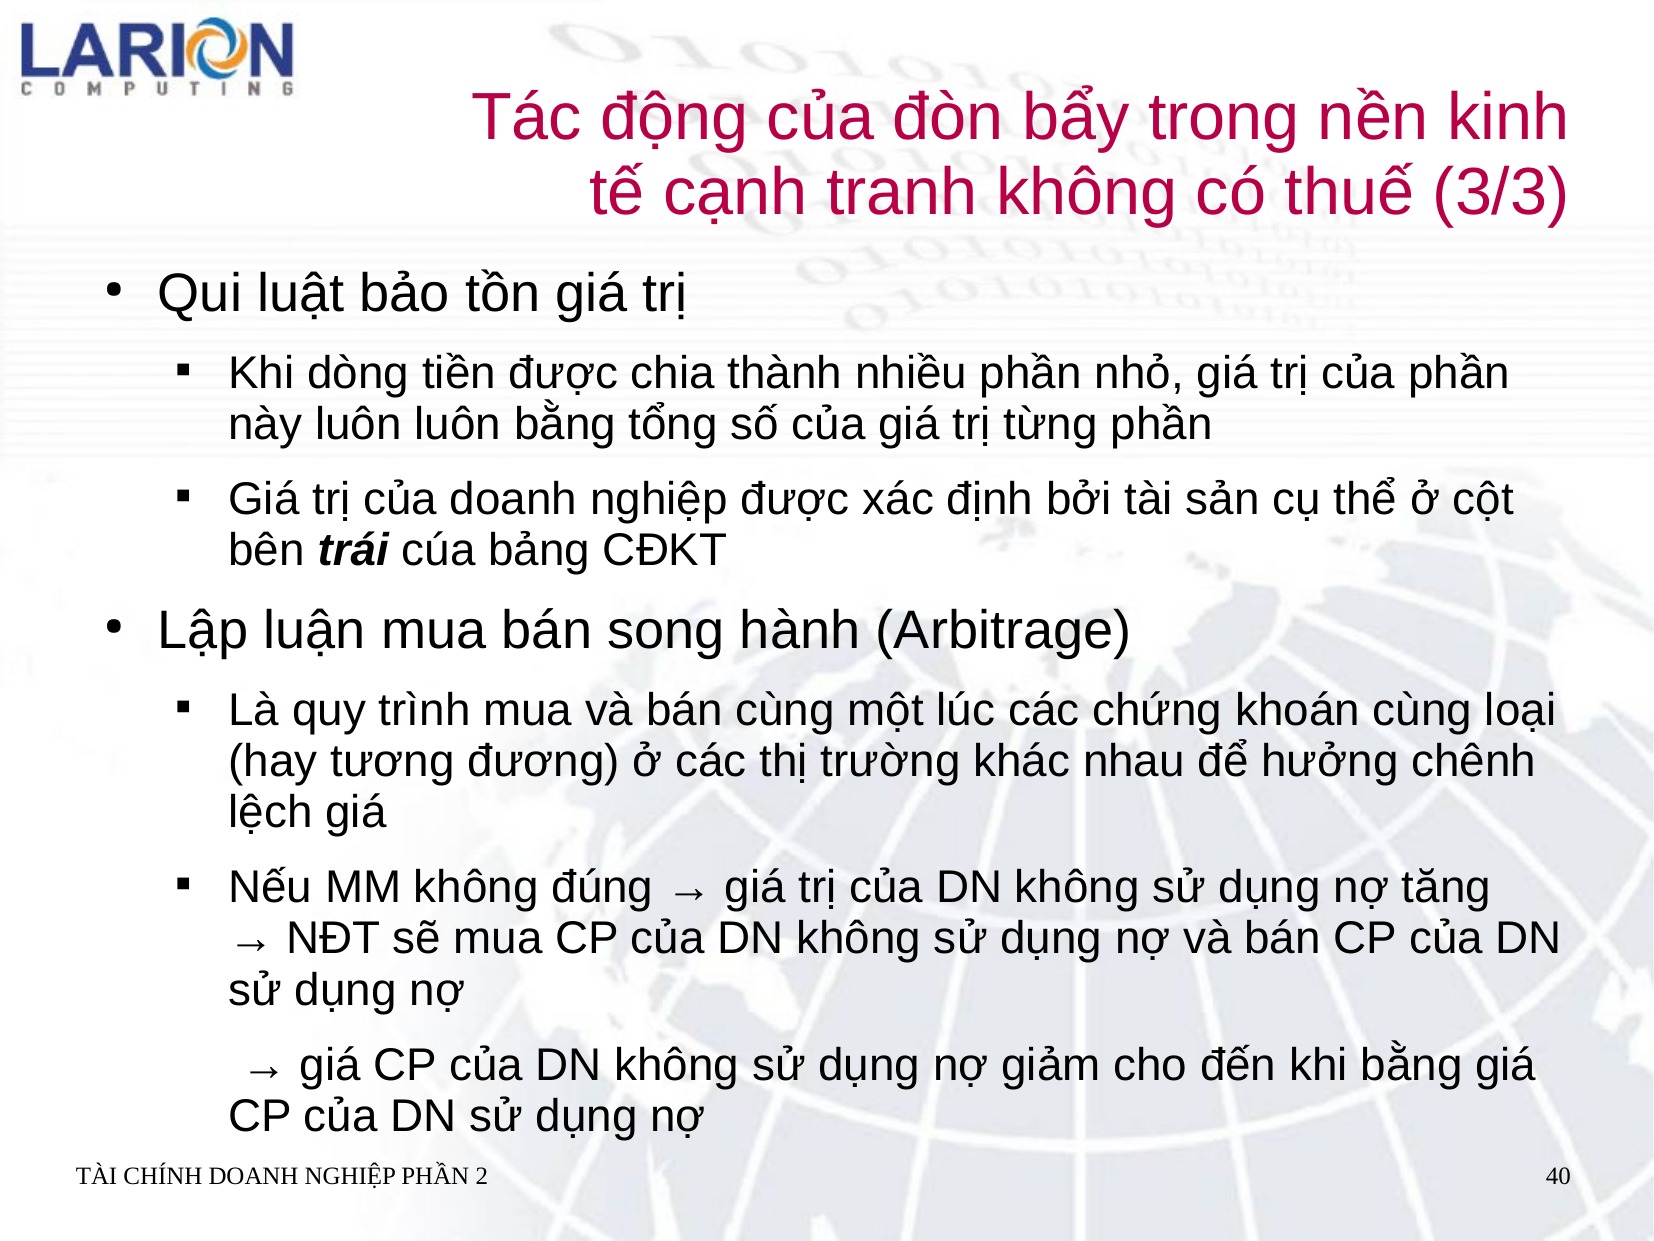

# Tác động của đòn bẩy trong nền kinh tế cạnh tranh không có thuế (3/3)
Qui luật bảo tồn giá trị
Khi dòng tiền được chia thành nhiều phần nhỏ, giá trị của phần này luôn luôn bằng tổng số của giá trị từng phần
Giá trị của doanh nghiệp được xác định bởi tài sản cụ thể ở cột bên trái cúa bảng CĐKT
Lập luận mua bán song hành (Arbitrage)
Là quy trình mua và bán cùng một lúc các chứng khoán cùng loại (hay tương đương) ở các thị trường khác nhau để hưởng chênh lệch giá
Nếu MM không đúng → giá trị của DN không sử dụng nợ tăng → NĐT sẽ mua CP của DN không sử dụng nợ và bán CP của DN sử dụng nợ
 → giá CP của DN không sử dụng nợ giảm cho đến khi bằng giá CP của DN sử dụng nợ
TÀI CHÍNH DOANH NGHIỆP PHẦN 2
40